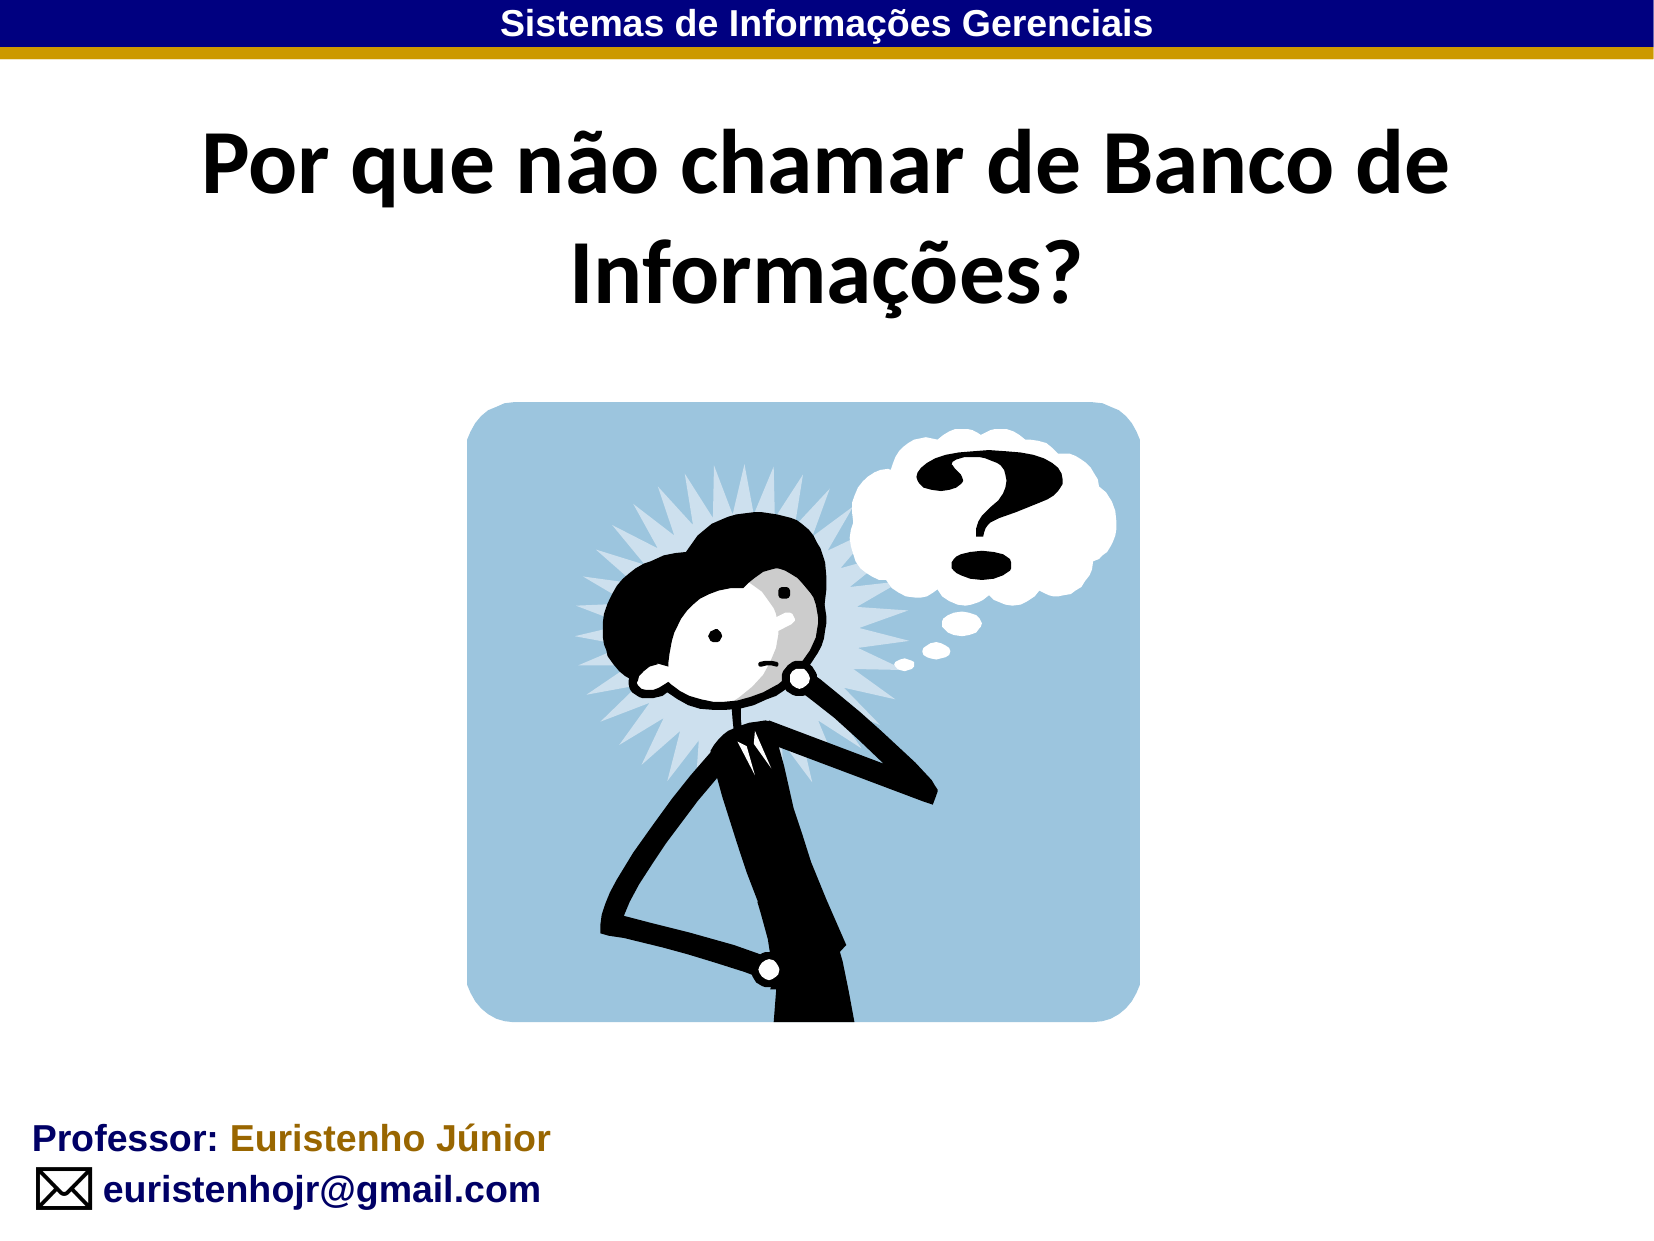

Empreendedorismo
Sistemas de Informações Gerenciais
# Por que não chamar de Banco de Informações?
Professor: Euristenho Júnior
euristenhojr@gmail.com